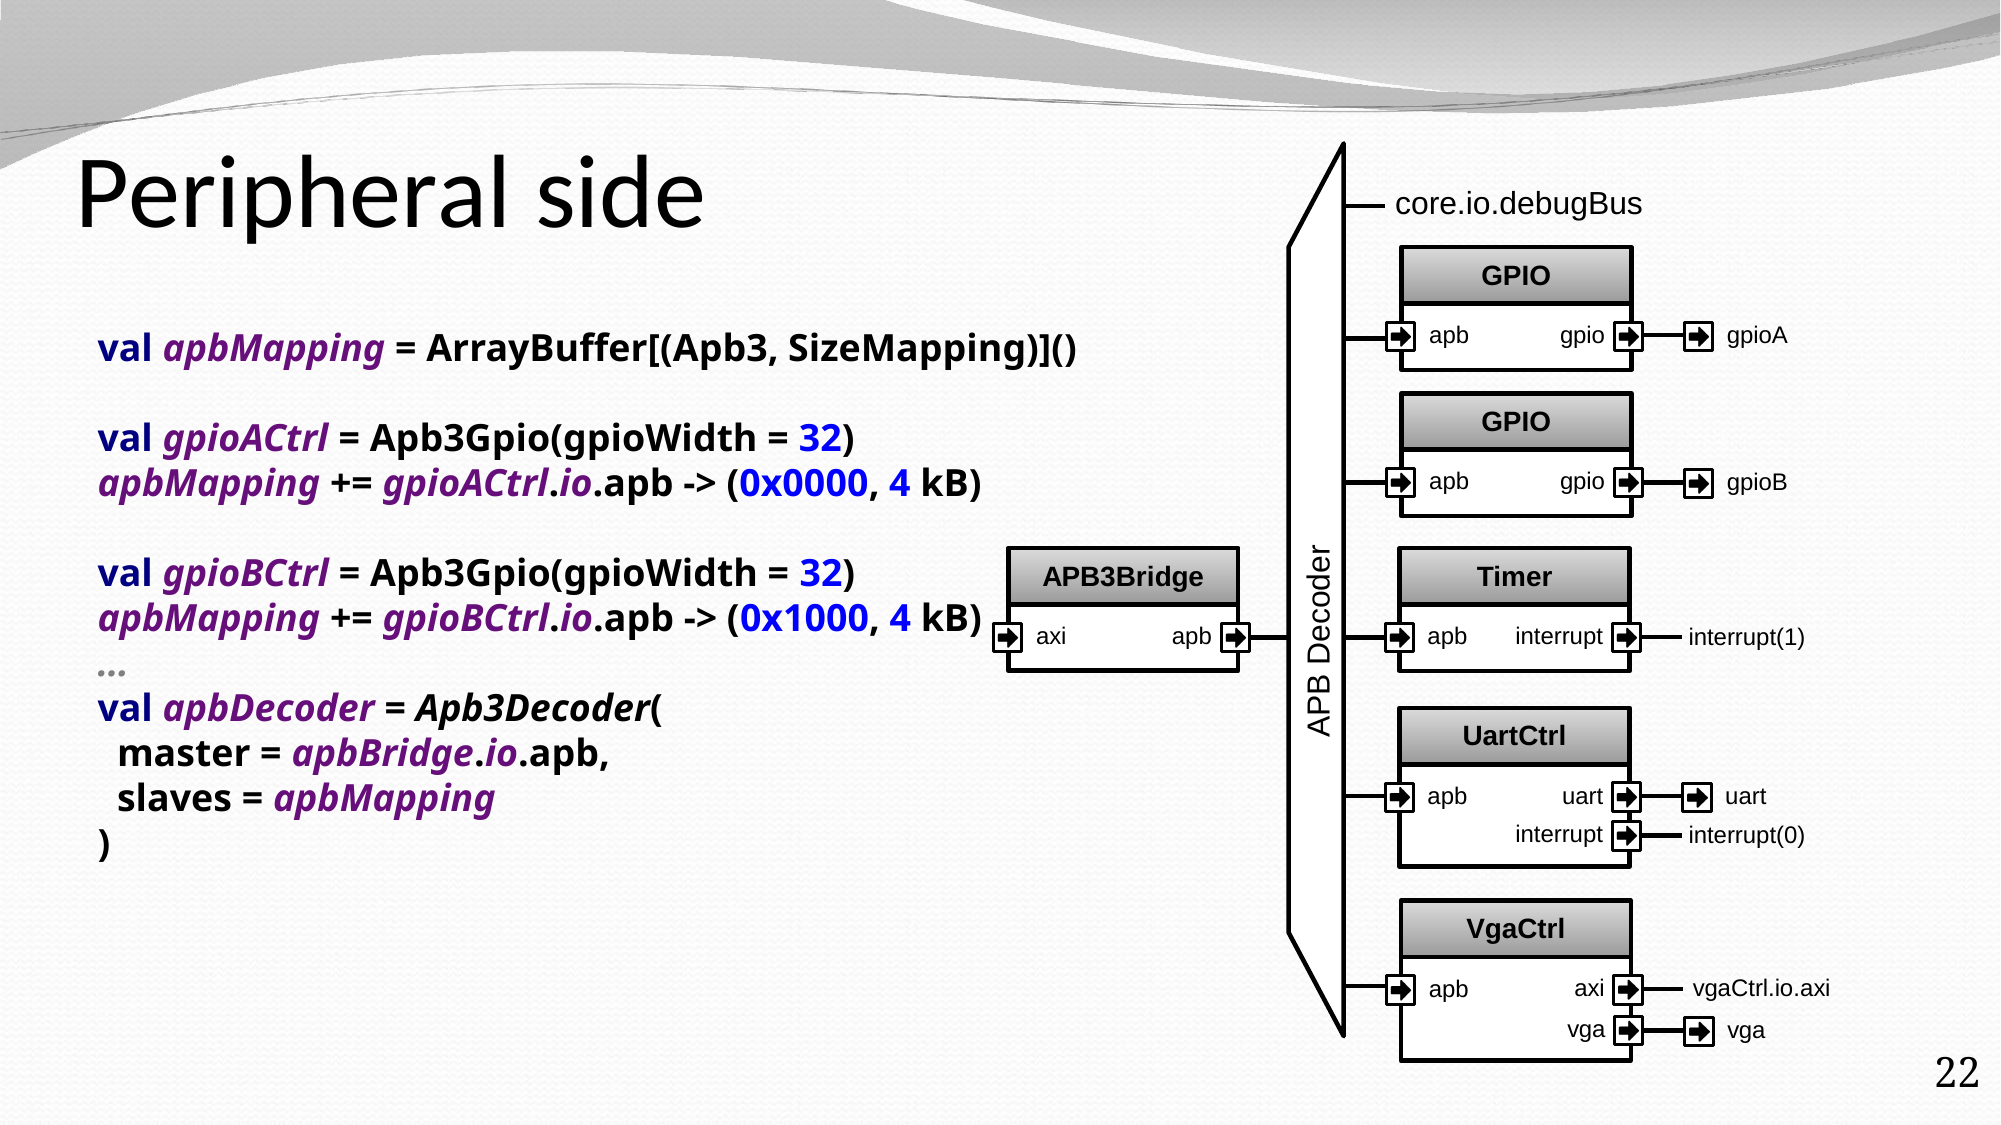

# Peripheral side
val apbMapping = ArrayBuffer[(Apb3, SizeMapping)]()
val gpioACtrl = Apb3Gpio(gpioWidth = 32)
apbMapping += gpioACtrl.io.apb -> (0x0000, 4 kB)
val gpioBCtrl = Apb3Gpio(gpioWidth = 32)
apbMapping += gpioBCtrl.io.apb -> (0x1000, 4 kB)
…
val apbDecoder = Apb3Decoder(
 master = apbBridge.io.apb,
 slaves = apbMapping
)